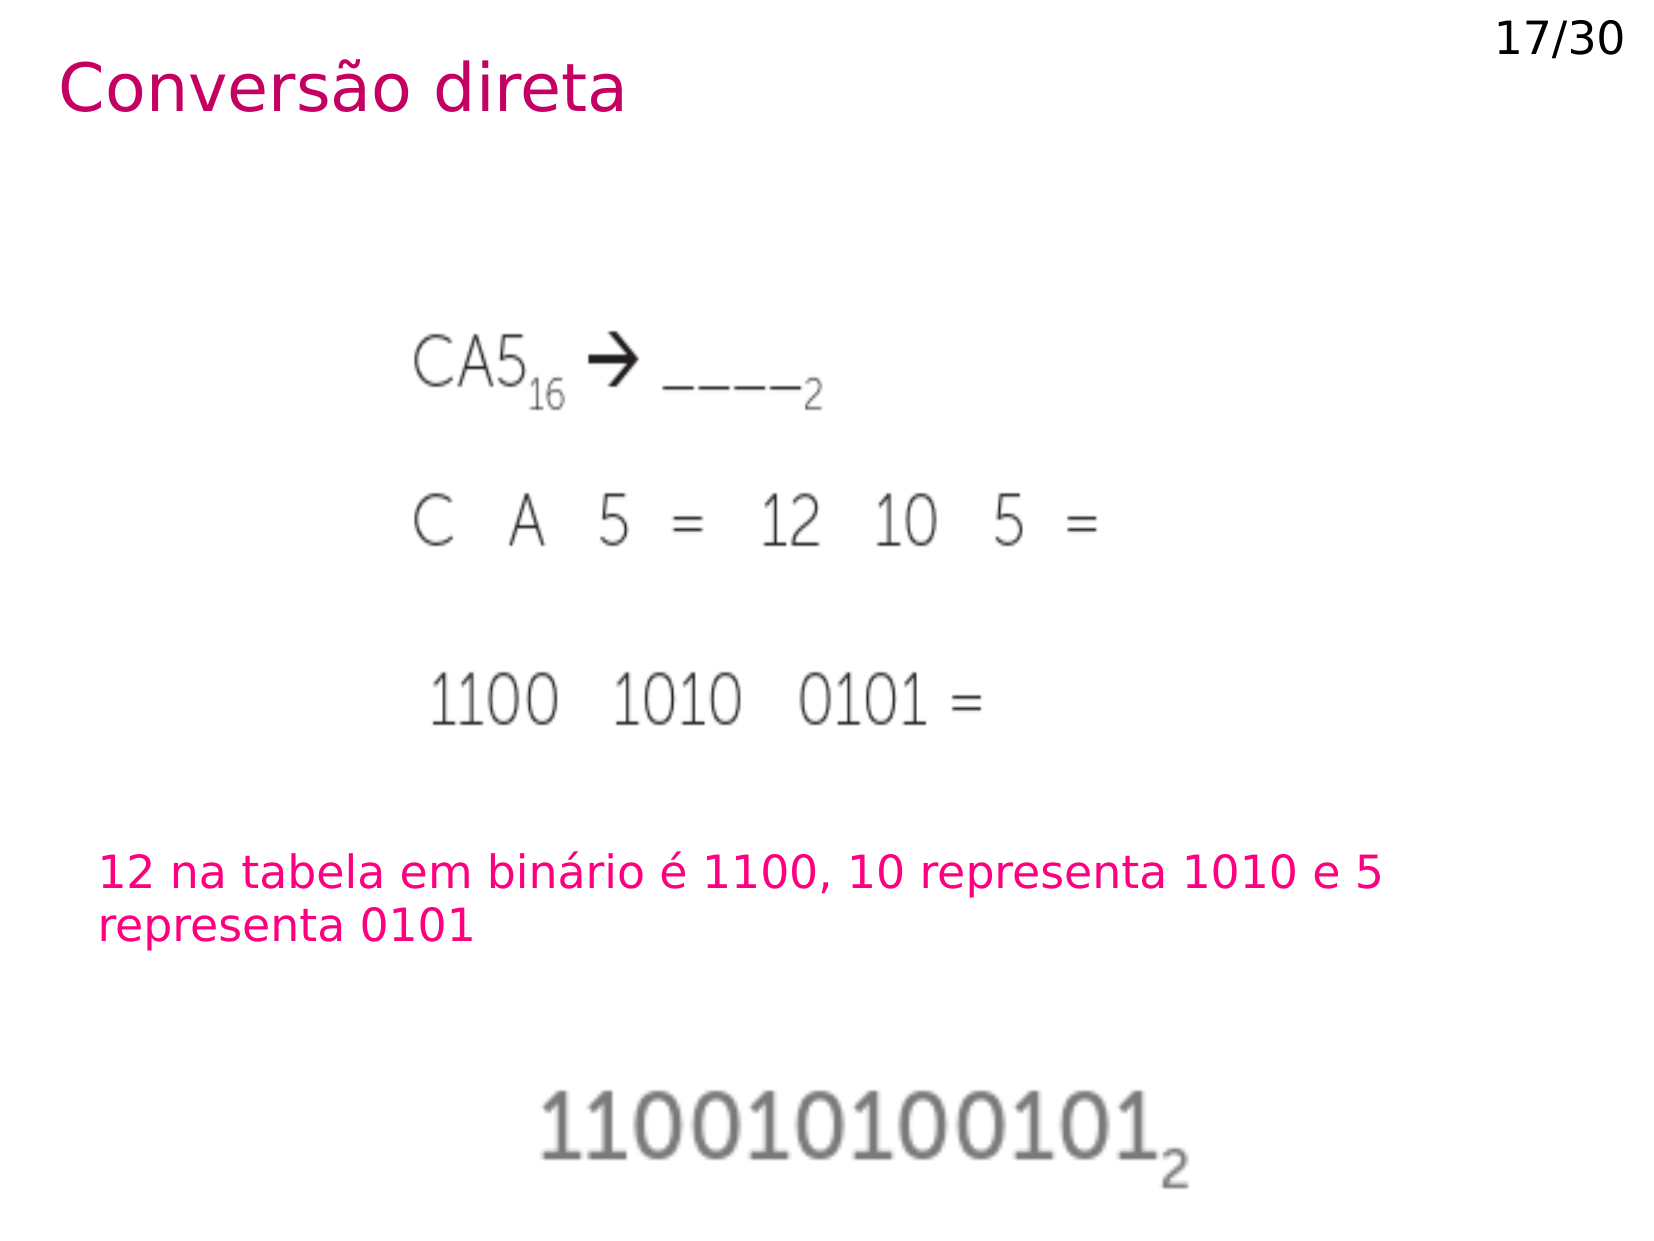

17
# Conversão direta
12 na tabela em binário é 1100, 10 representa 1010 e 5
representa 0101